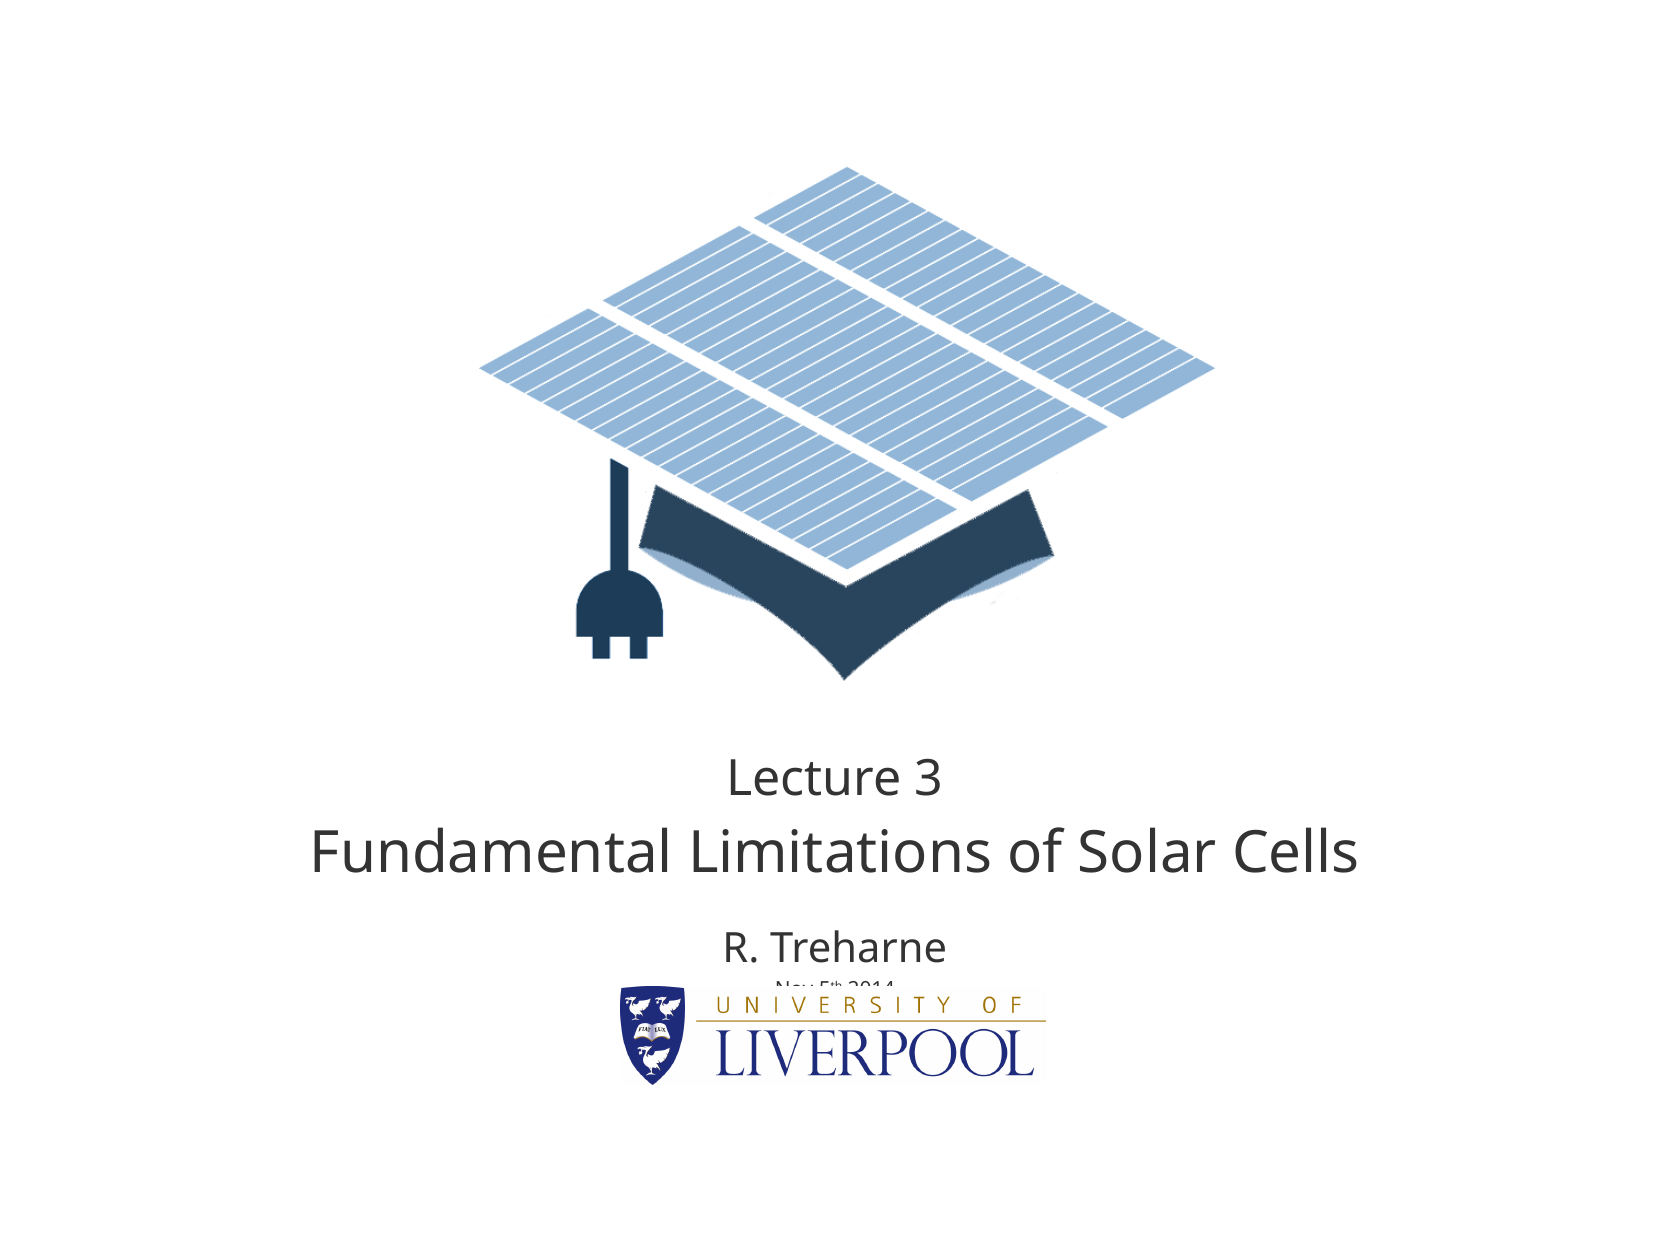

Lecture 3
Fundamental Limitations of Solar Cells
R. Treharne
Nov 5th 2014